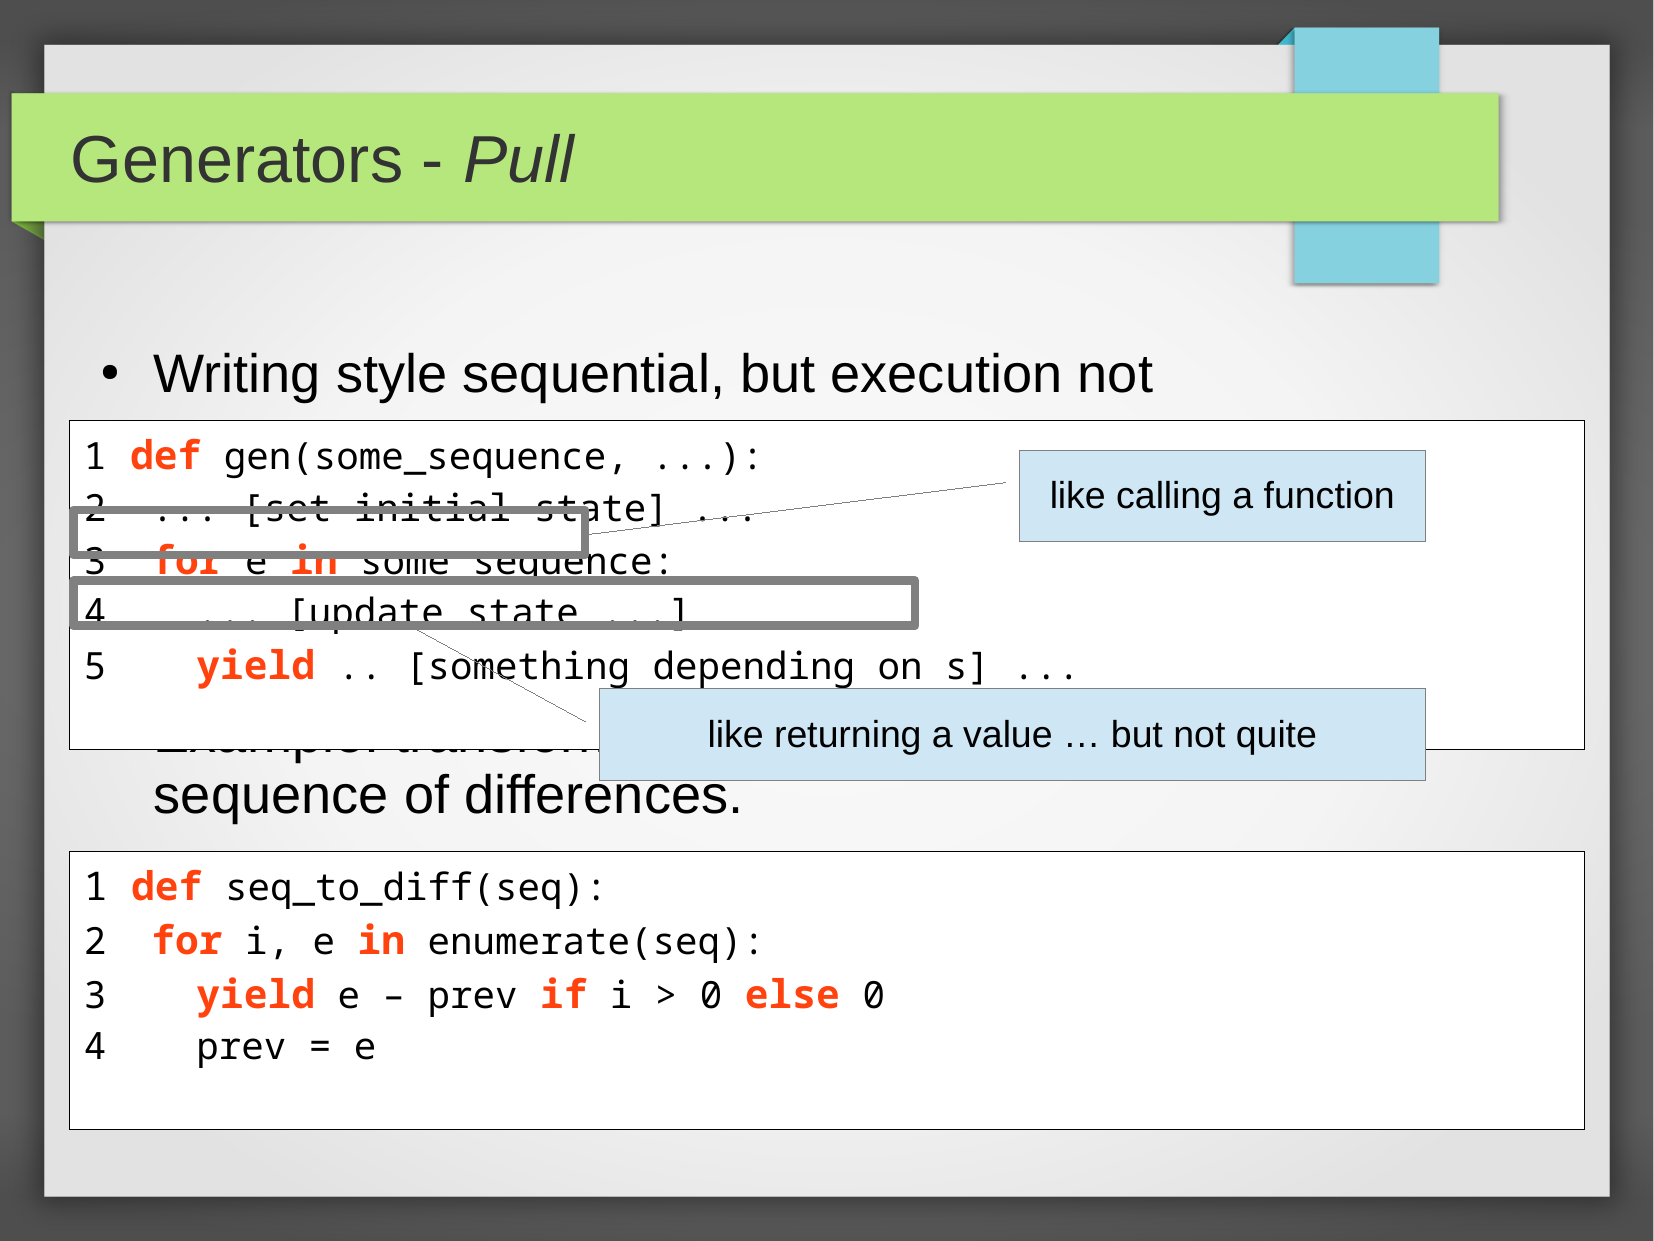

# Generators - Pull
Writing style sequential, but execution not
Example: transform a sequence of numbers to a sequence of differences.
1 def gen(some_sequence, ...):
2 ... [set initial state] ...
3 for e in some_sequence:
4 ... [update state ...]
5 yield .. [something depending on s] ...
like calling a function
like returning a value … but not quite
1 def seq_to_diff(seq):
2 for i, e in enumerate(seq):
3 yield e – prev if i > 0 else 0
4 prev = e